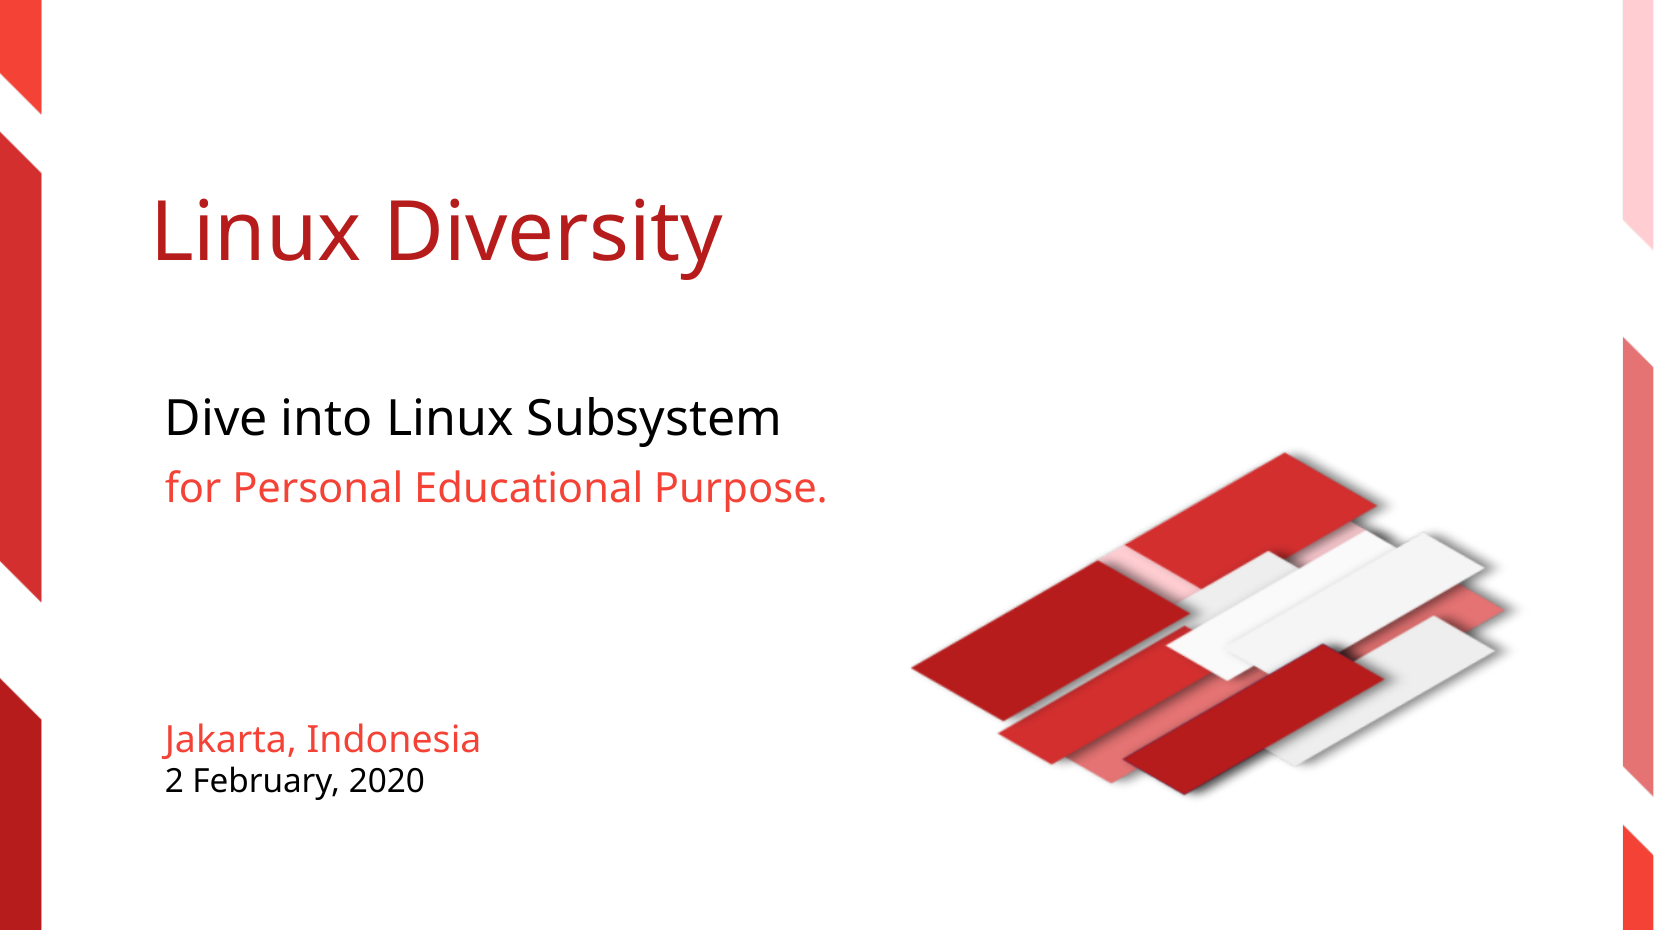

# Linux Diversity
Dive into Linux Subsystem
for Personal Educational Purpose.
Jakarta, Indonesia
2 February, 2020